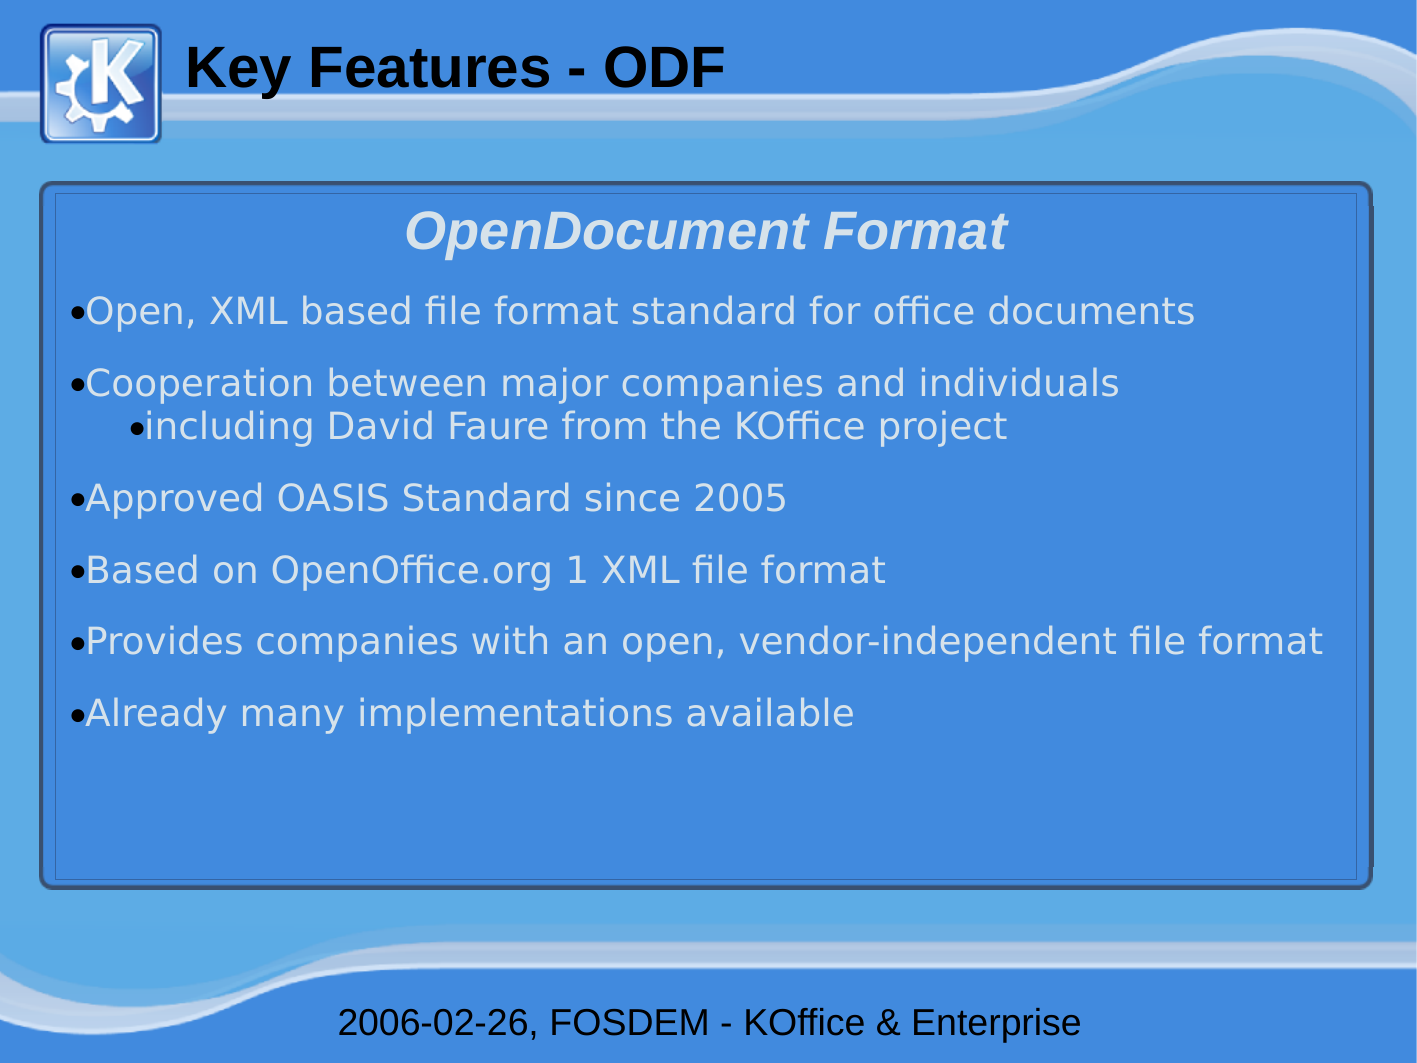

Key Features - ODF
OpenDocument Format
Open, XML based file format standard for office documents
Cooperation between major companies and individuals
including David Faure from the KOffice project
Approved OASIS Standard since 2005
Based on OpenOffice.org 1 XML file format
Provides companies with an open, vendor-independent file format
Already many implementations available